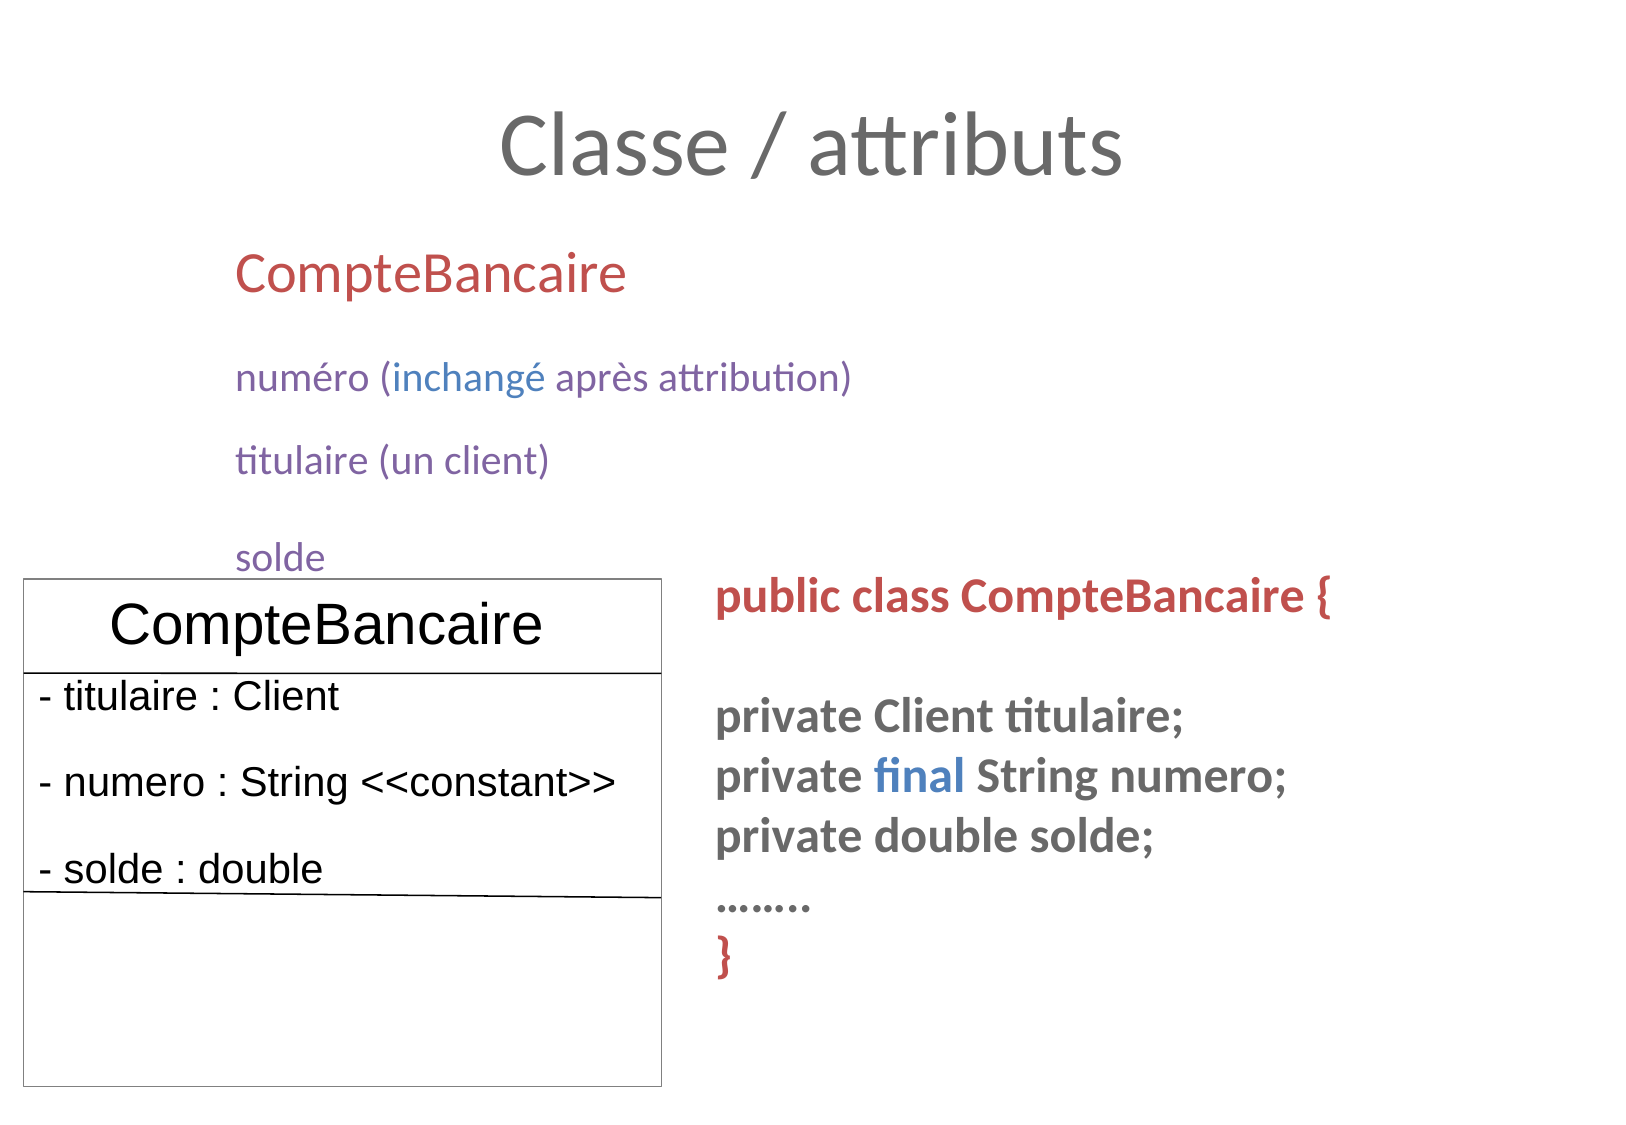

# Classe / attributs
				CompteBancaire
				numéro (inchangé après attribution)
				titulaire (un client)
				solde
public class CompteBancaire {
private Client titulaire;
private final String numero;
private double solde;
……..
}
CompteBancaire
- titulaire : Client
- numero : String <<constant>>
- solde : double